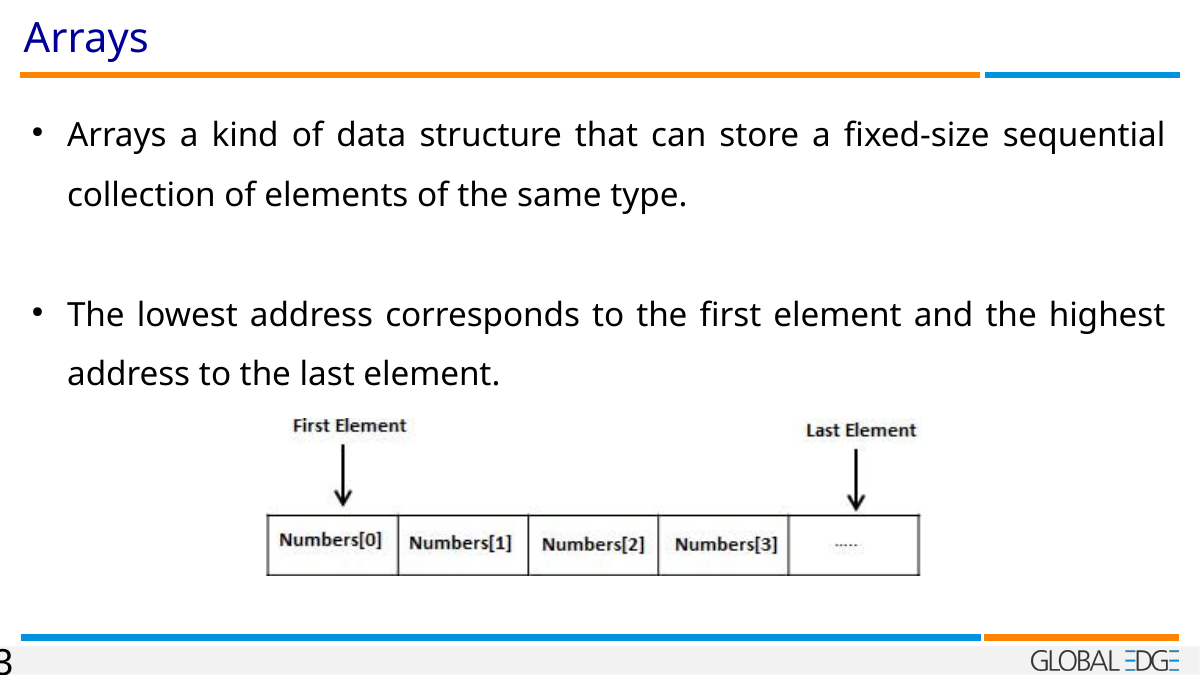

Arrays
Arrays a kind of data structure that can store a fixed-size sequential collection of elements of the same type.
The lowest address corresponds to the first element and the highest address to the last element.